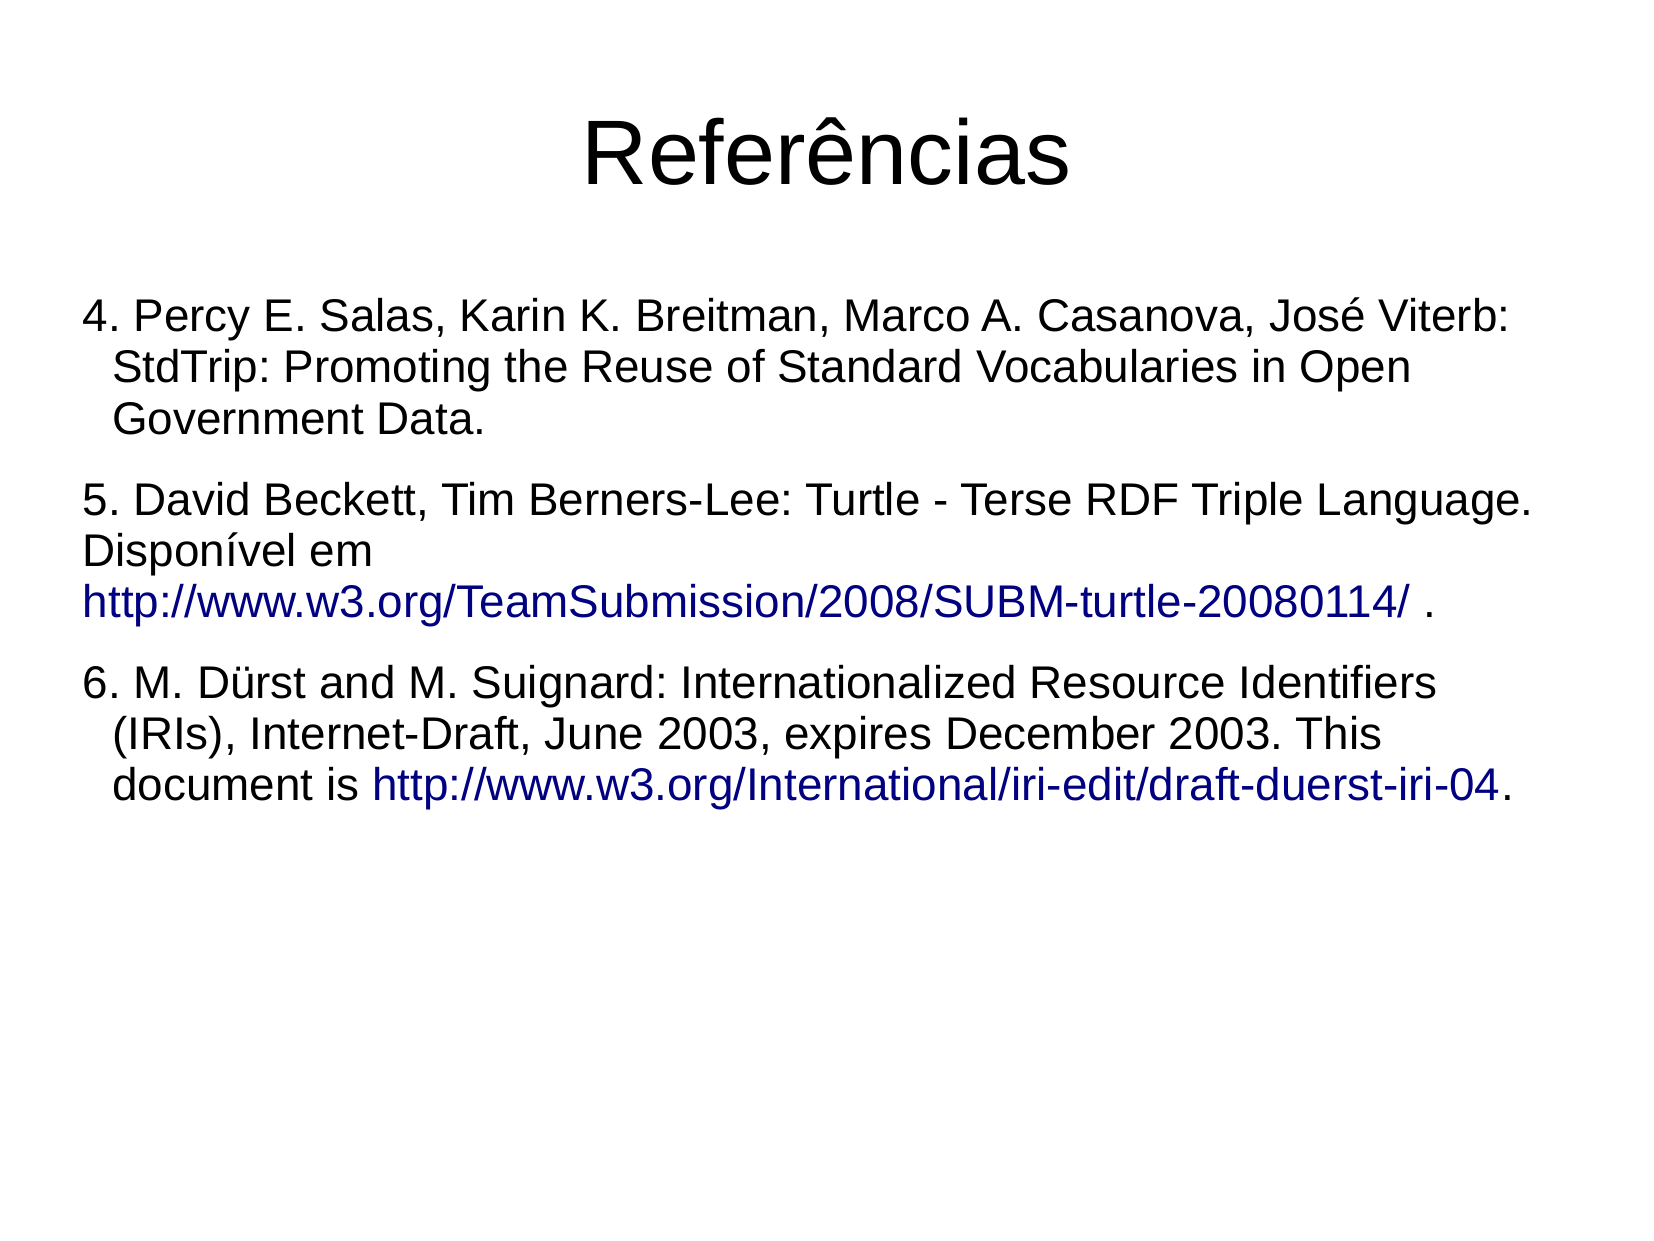

# Referências
4. Percy E. Salas, Karin K. Breitman, Marco A. Casanova, José Viterb: StdTrip: Promoting the Reuse of Standard Vocabularies in Open Government Data.
5. David Beckett, Tim Berners-Lee: Turtle - Terse RDF Triple Language. Disponível em http://www.w3.org/TeamSubmission/2008/SUBM-turtle-20080114/ .
6. M. Dürst and M. Suignard: Internationalized Resource Identifiers (IRIs), Internet-Draft, June 2003, expires December 2003. This document is http://www.w3.org/International/iri-edit/draft-duerst-iri-04.